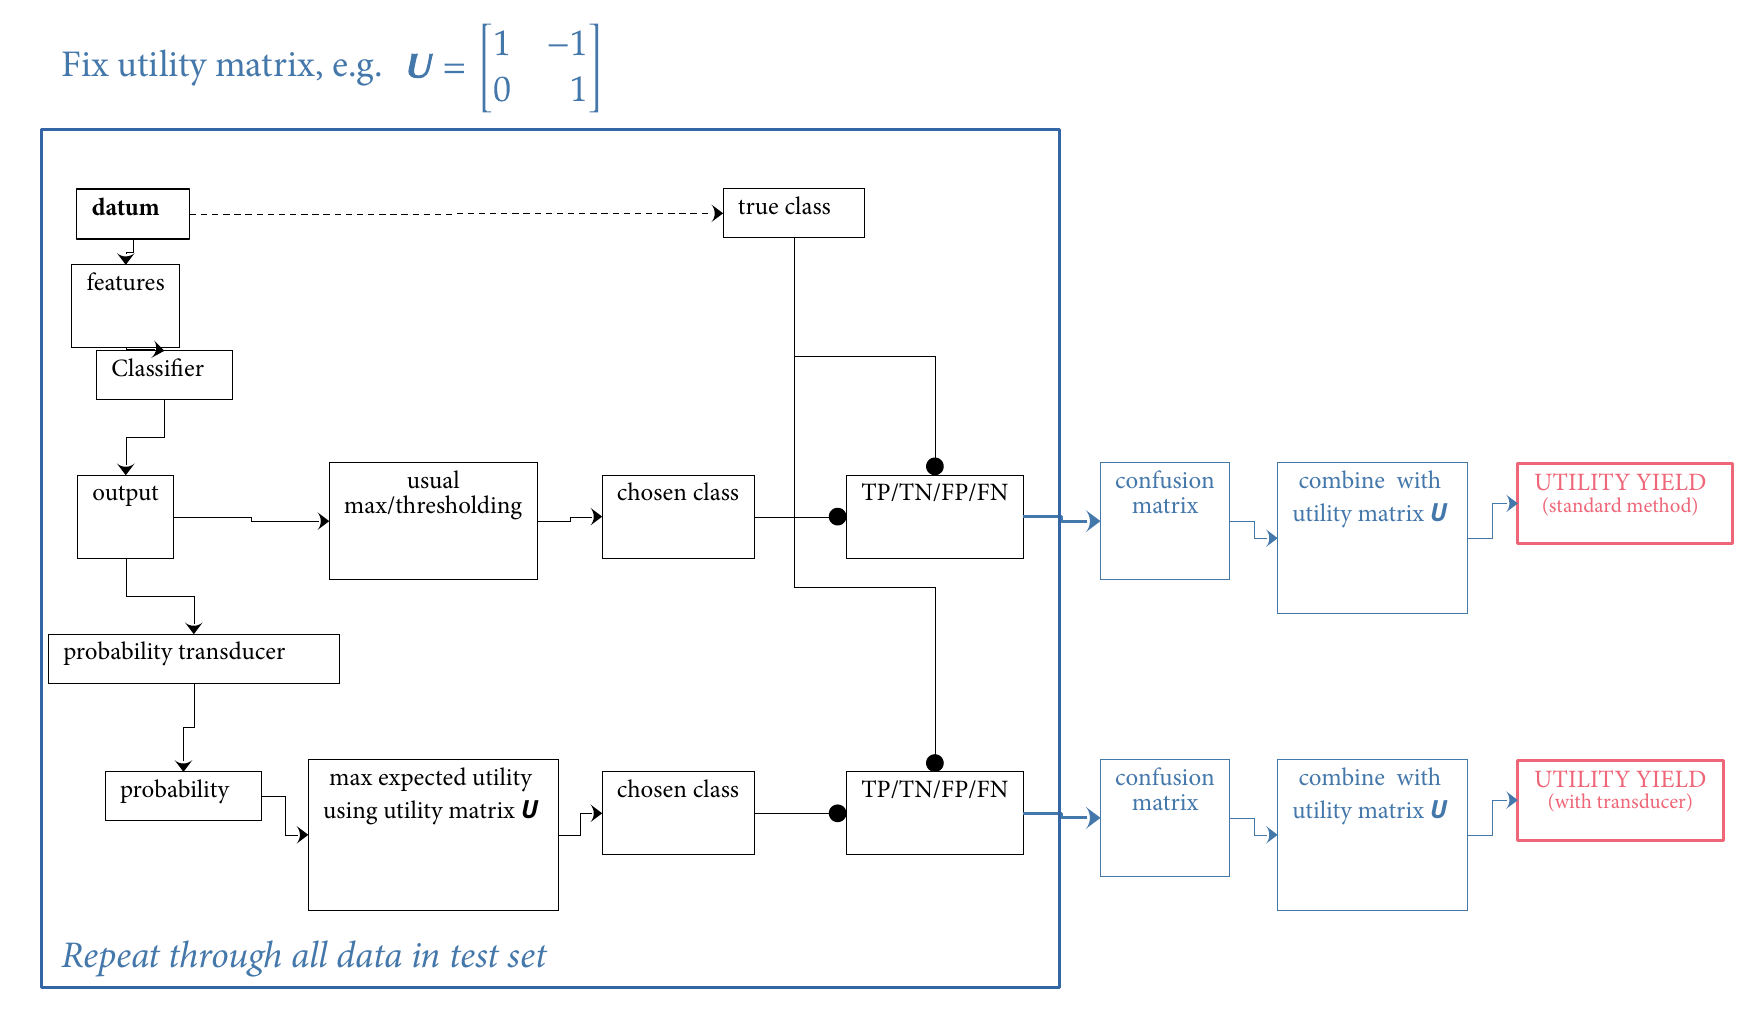

Fix utility matrix, e.g.
datum
true class
features
Classifier
usual
max/thresholding
confusion
matrix
combine with
utility matrix U
UTILITY YIELD
(standard method)
output
chosen class
TP/TN/FP/FN
probability transducer
max expected utility
using utility matrix U
confusion
matrix
combine with
utility matrix U
UTILITY YIELD
(with transducer)
probability
chosen class
TP/TN/FP/FN
Repeat through all data in test set